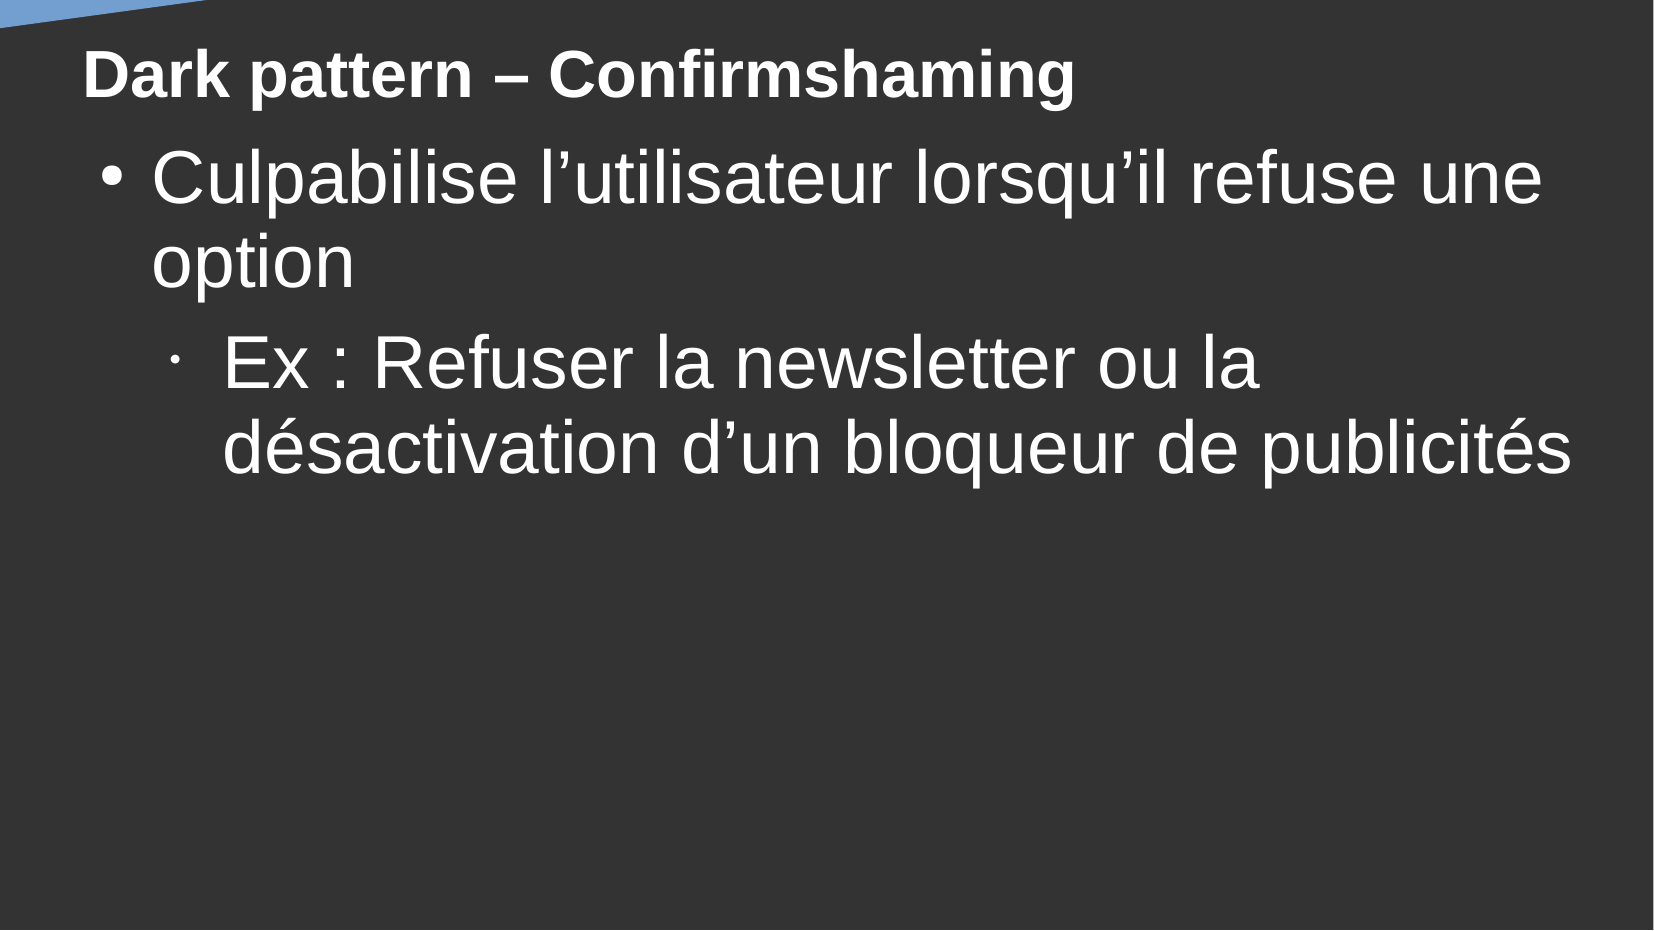

# Dark pattern – Confirmshaming
Culpabilise l’utilisateur lorsqu’il refuse une option
Ex : Refuser la newsletter ou la désactivation d’un bloqueur de publicités